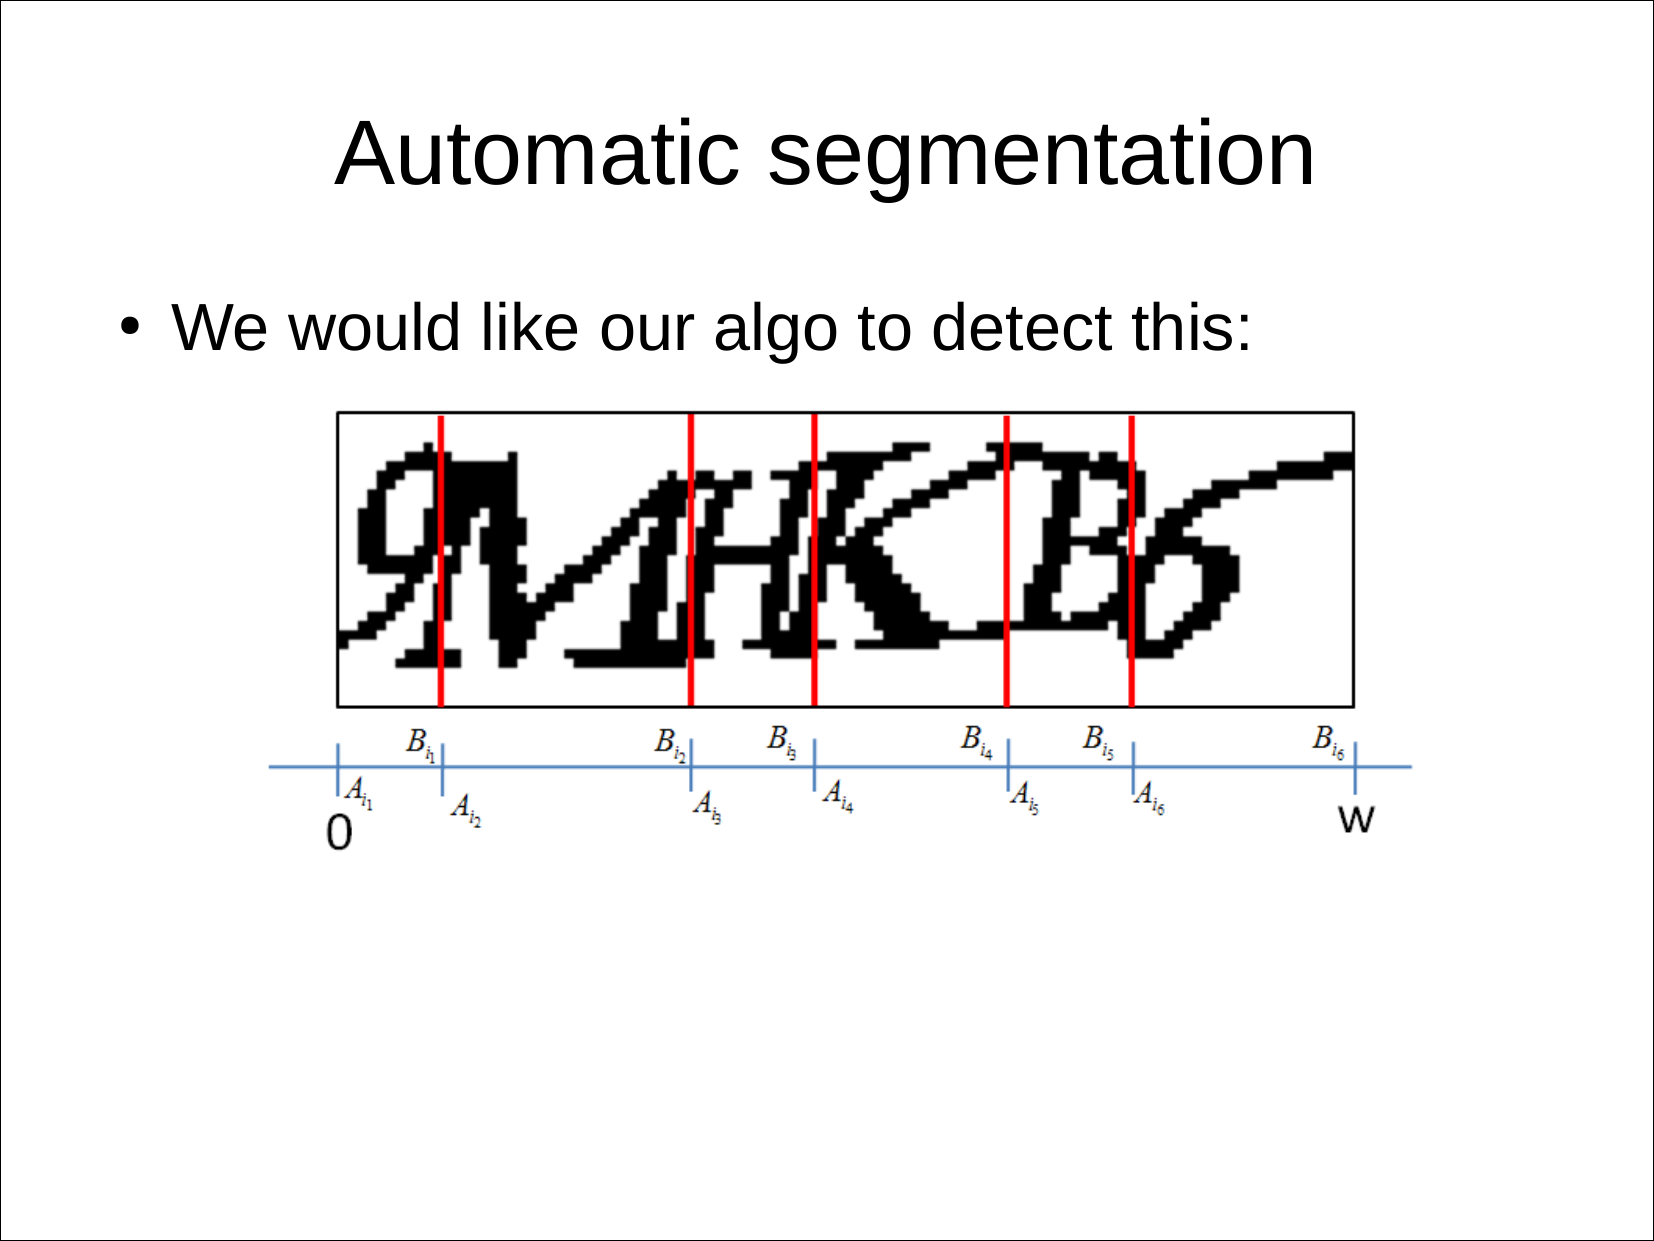

# Automatic segmentation
We would like our algo to detect this: